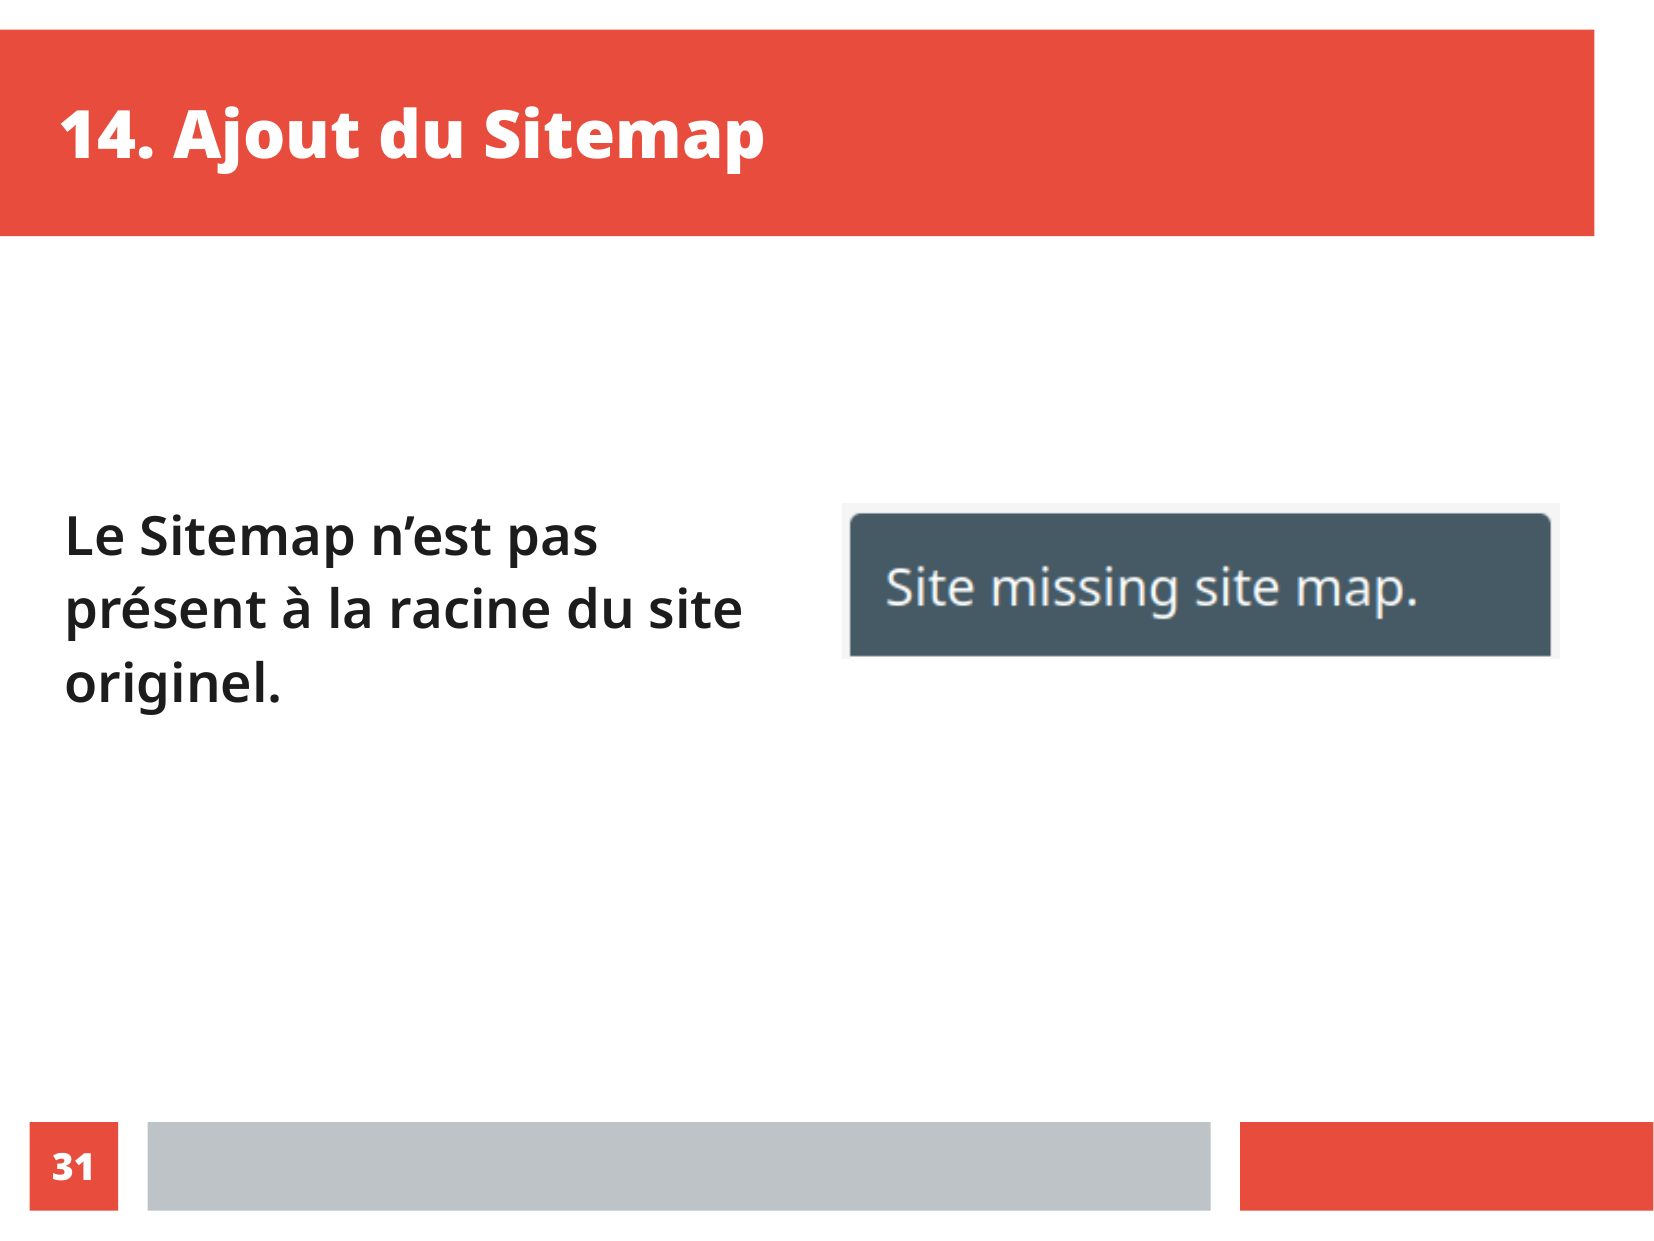

# 14. Ajout du Sitemap
Le Sitemap n’est pas présent à la racine du site originel.
31